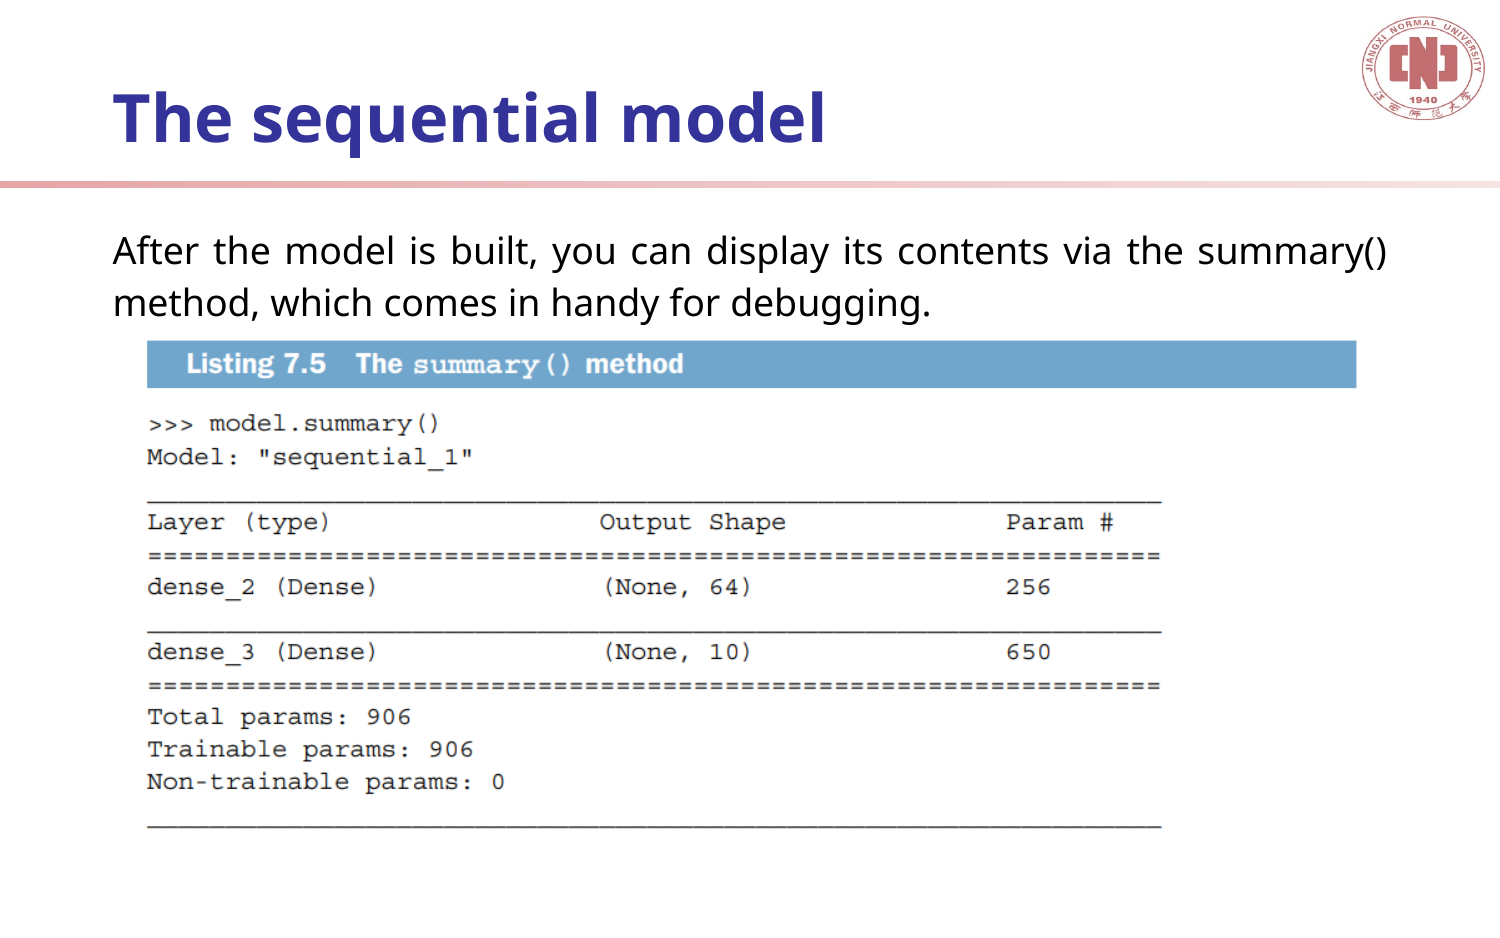

# The sequential model
After the model is built, you can display its contents via the summary() method, which comes in handy for debugging.